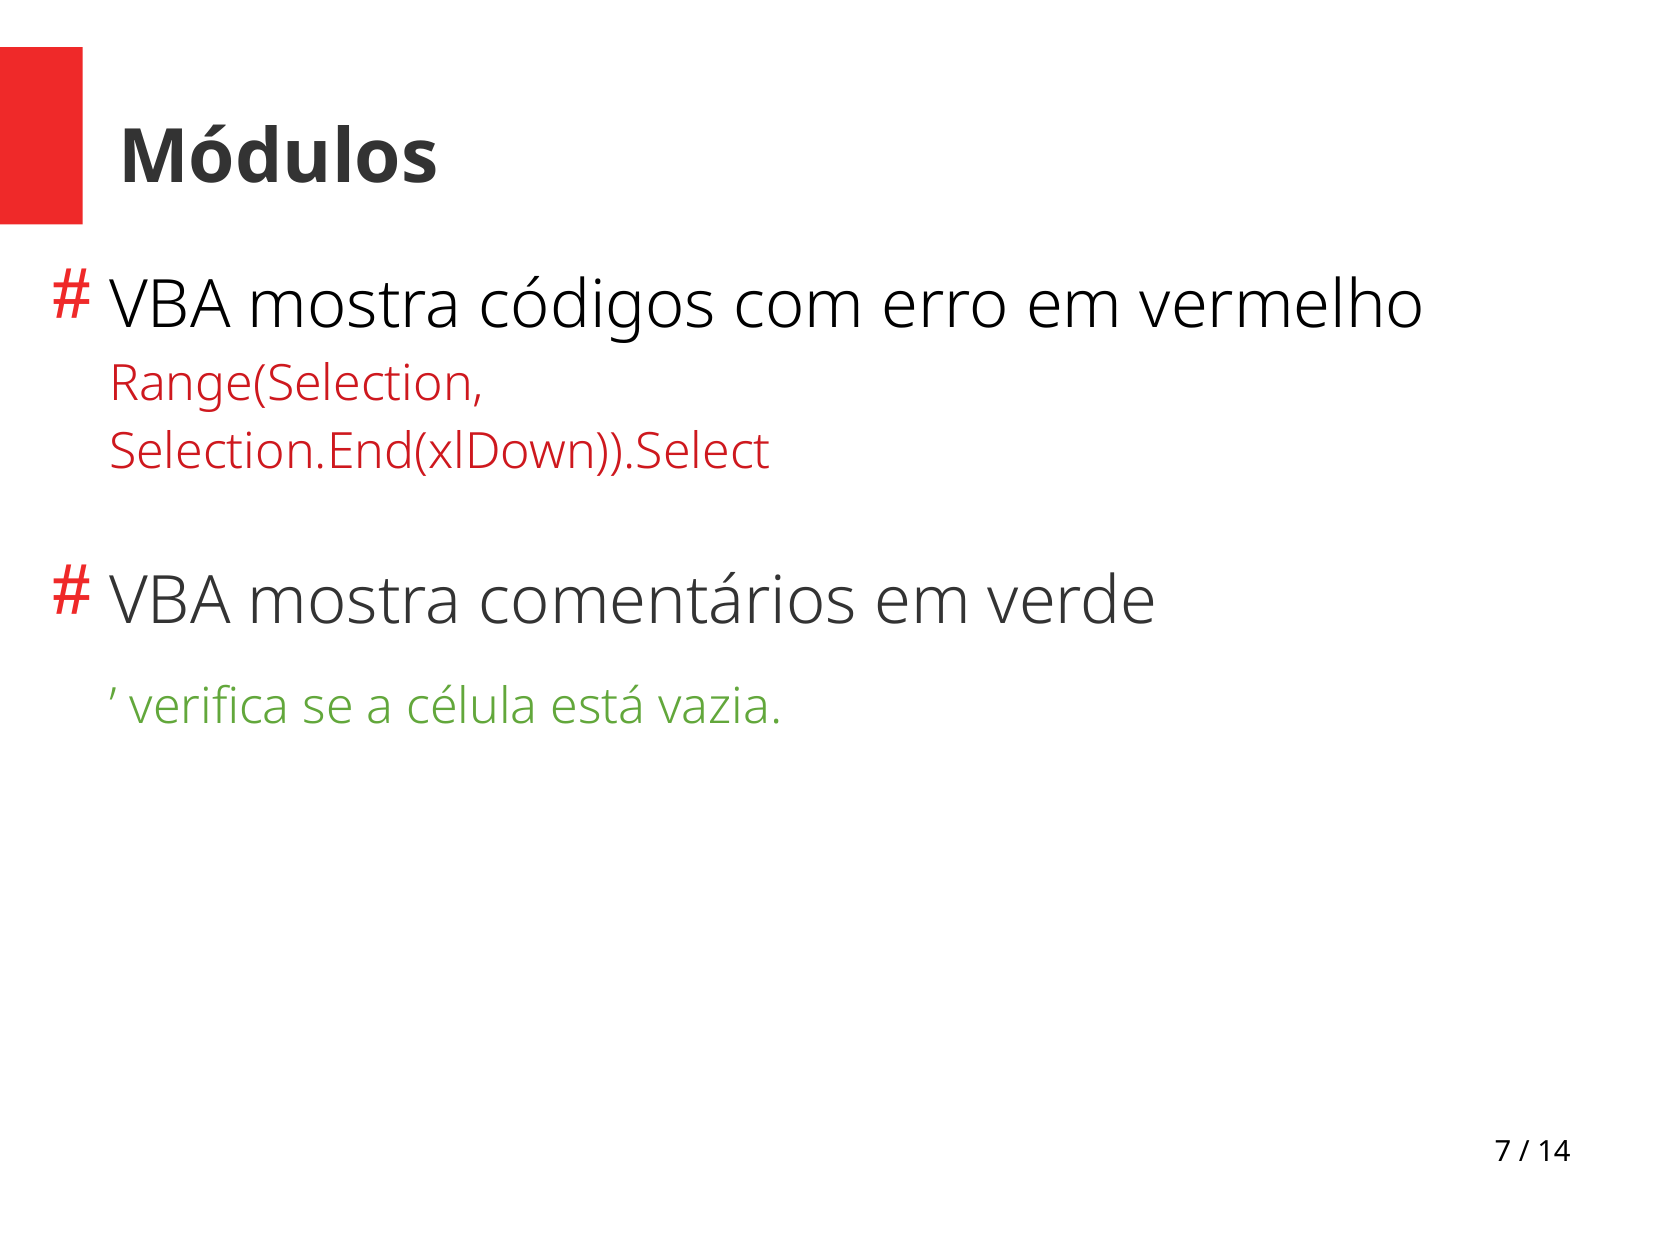

# Módulos
VBA mostra códigos com erro em vermelho
Range(Selection,
Selection.End(xlDown)).Select
VBA mostra comentários em verde
’ verifica se a célula está vazia.
7